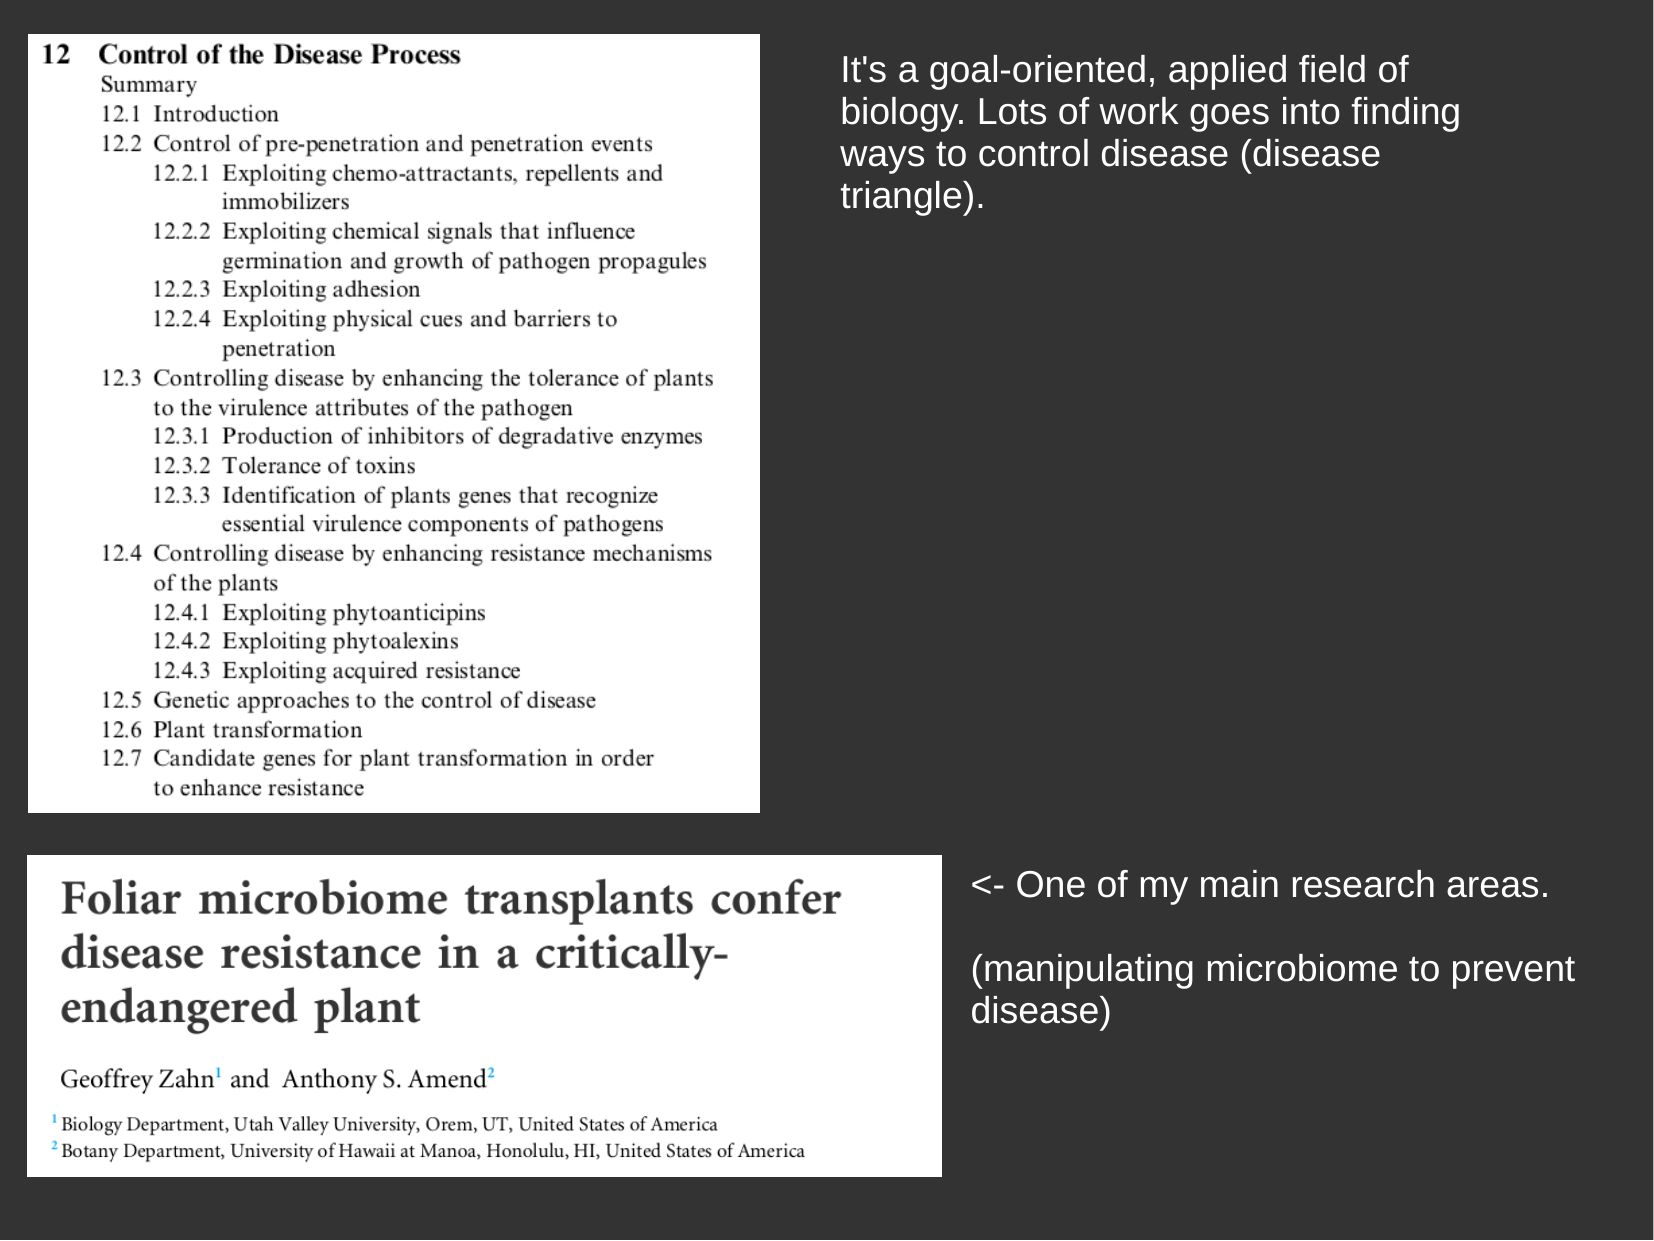

It's a goal-oriented, applied field of biology. Lots of work goes into finding ways to control disease (disease triangle).
<- One of my main research areas.
(manipulating microbiome to prevent disease)